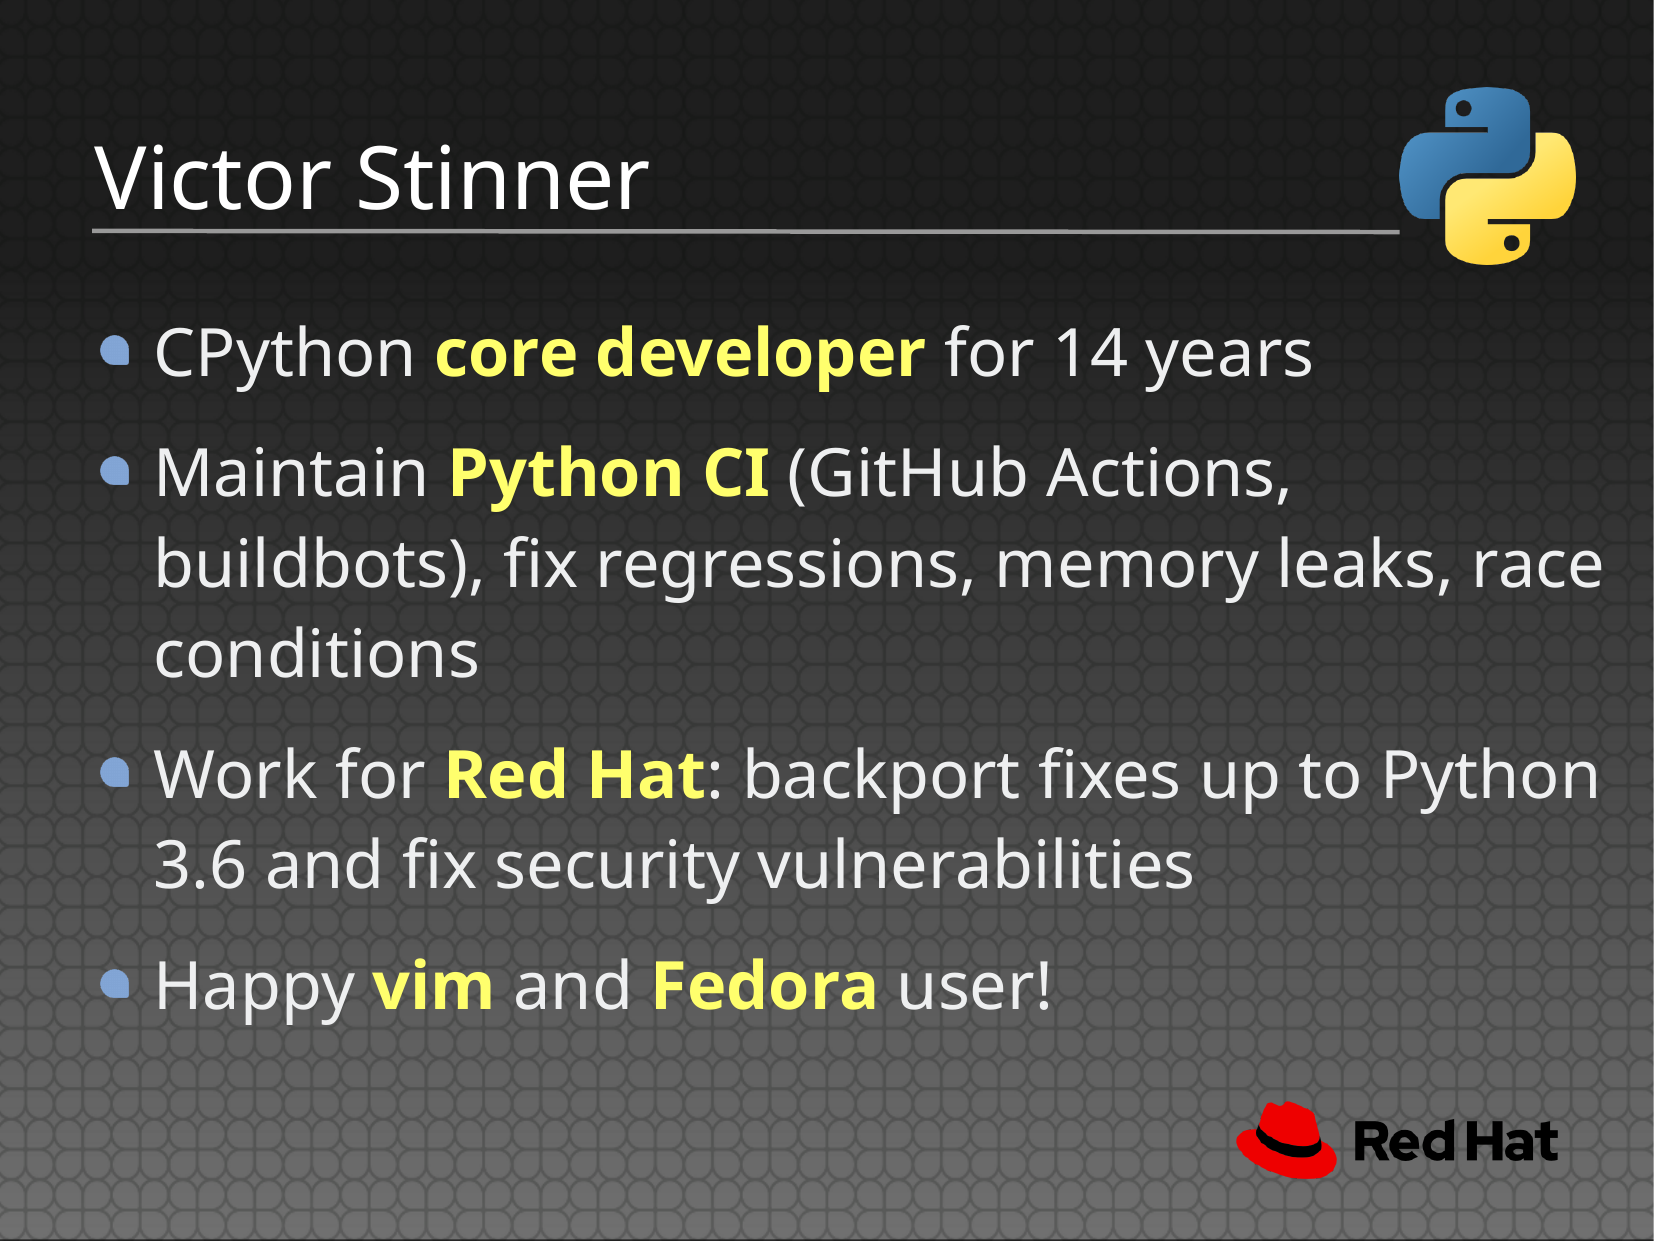

Victor Stinner
# CPython core developer for 14 years
Maintain Python CI (GitHub Actions, buildbots), fix regressions, memory leaks, race conditions
Work for Red Hat: backport fixes up to Python 3.6 and fix security vulnerabilities
Happy vim and Fedora user!